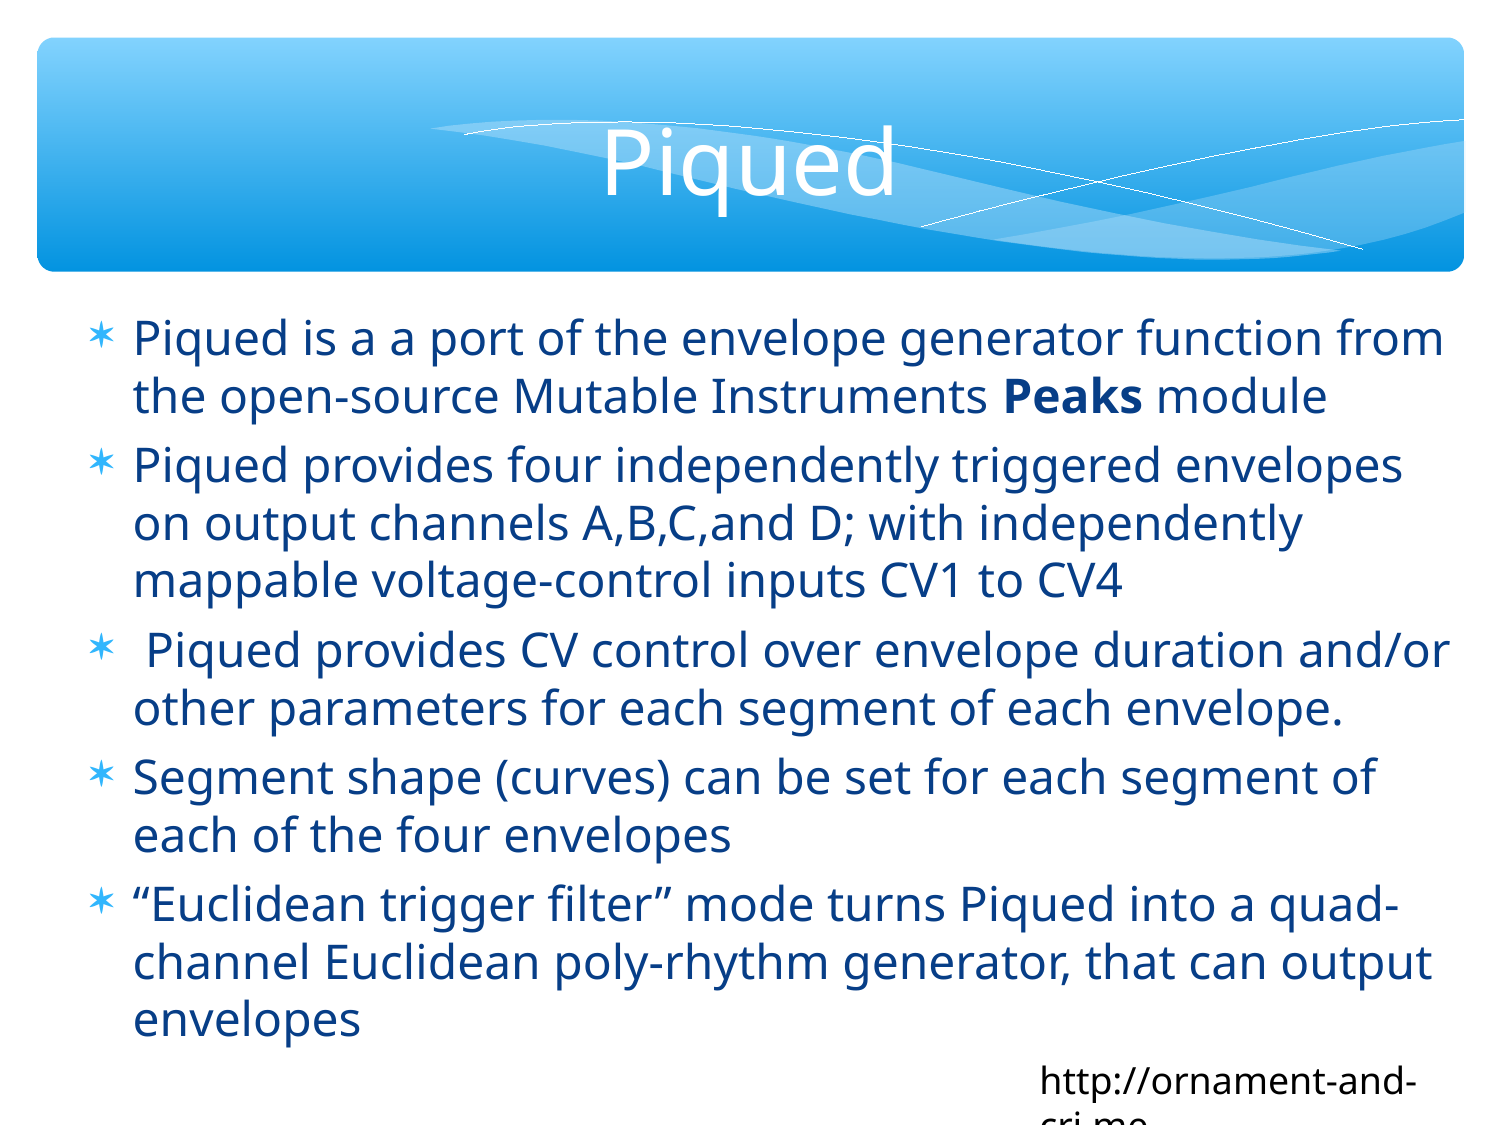

# Piqued
Piqued is a a port of the envelope generator function from the open-source Mutable Instruments Peaks module
Piqued provides four independently triggered envelopes on output channels A,B,C,and D; with independently mappable voltage-control inputs CV1 to CV4
 Piqued provides CV control over envelope duration and/or other parameters for each segment of each envelope.
Segment shape (curves) can be set for each segment of each of the four envelopes
“Euclidean trigger filter” mode turns Piqued into a quad-channel Euclidean poly-rhythm generator, that can output envelopes
http://ornament-and-cri.me